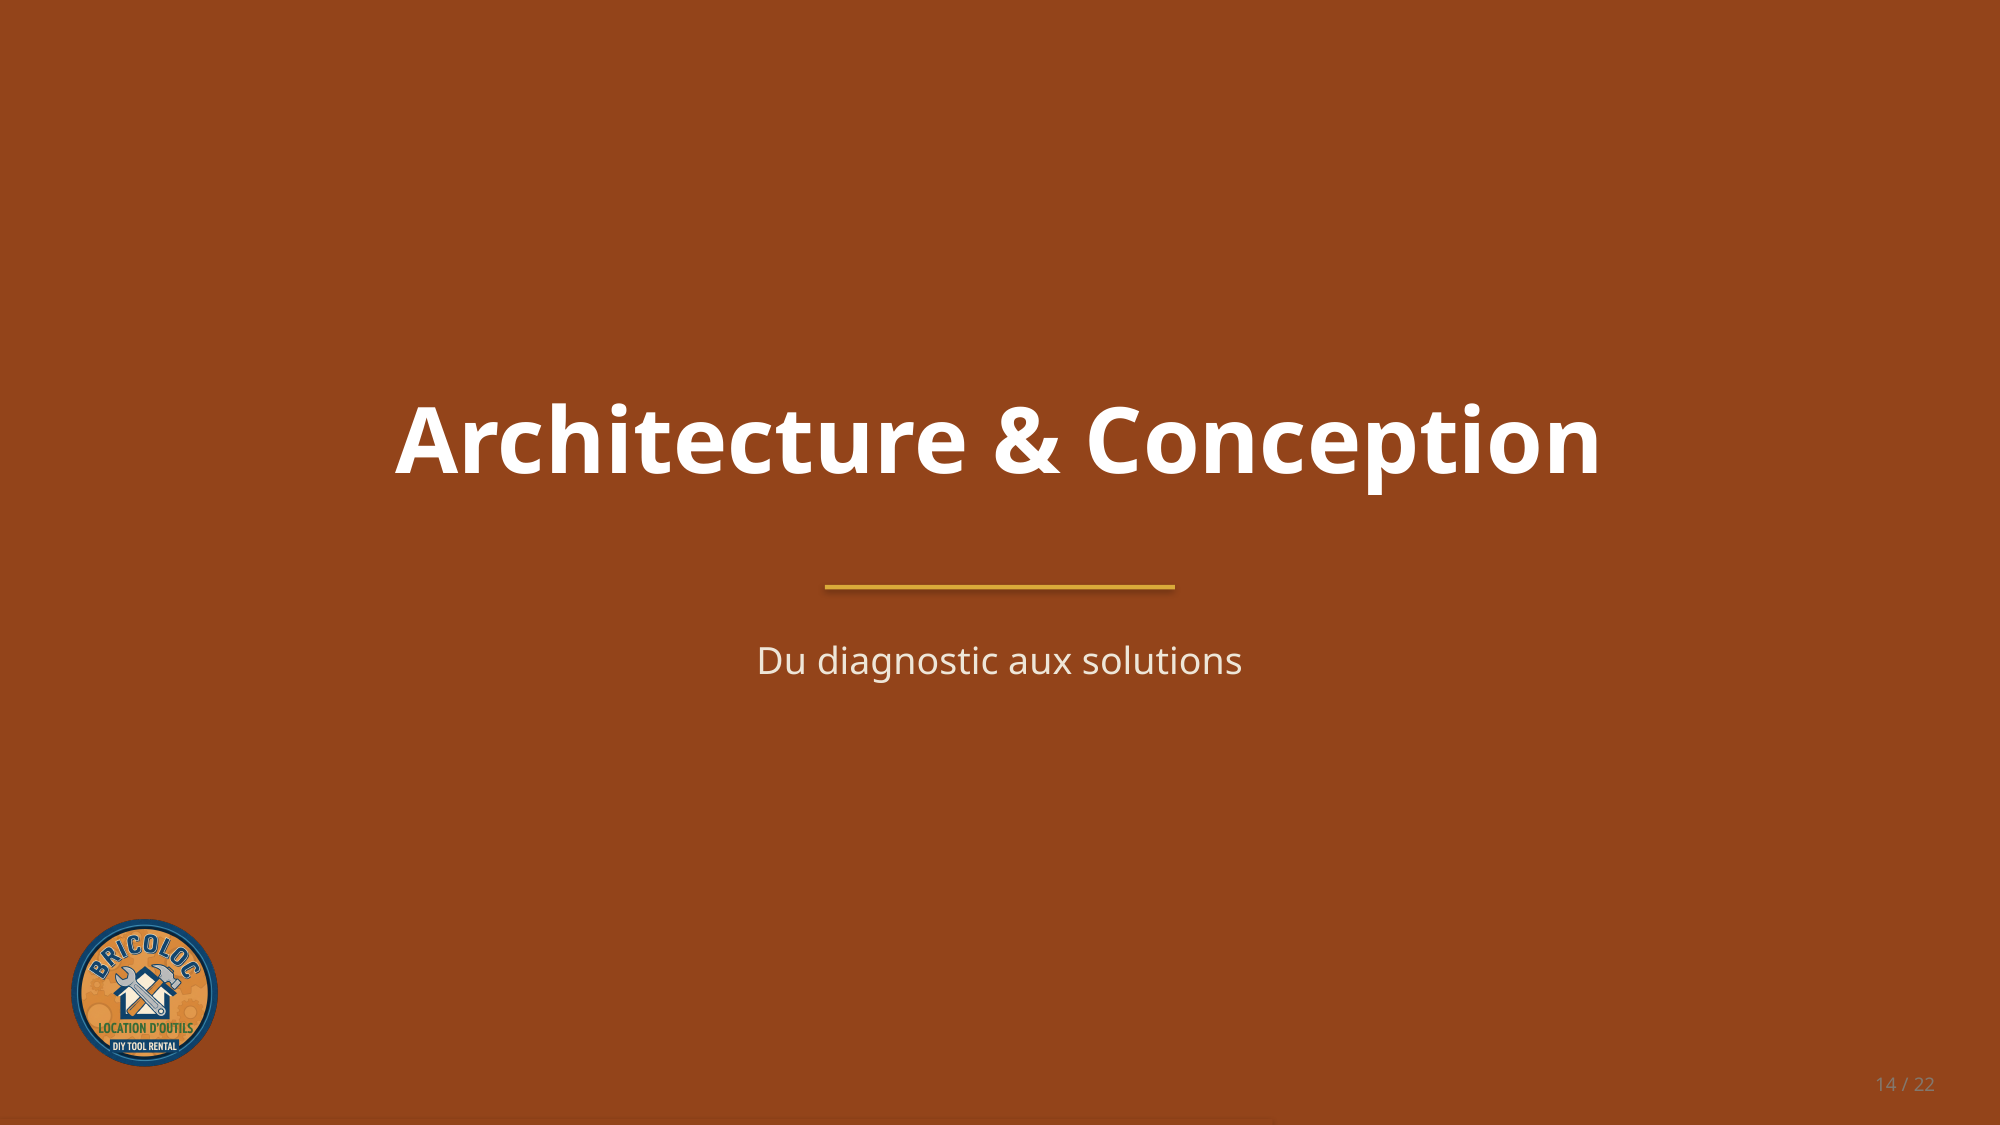

Architecture & Conception
Du diagnostic aux solutions
14 / 22